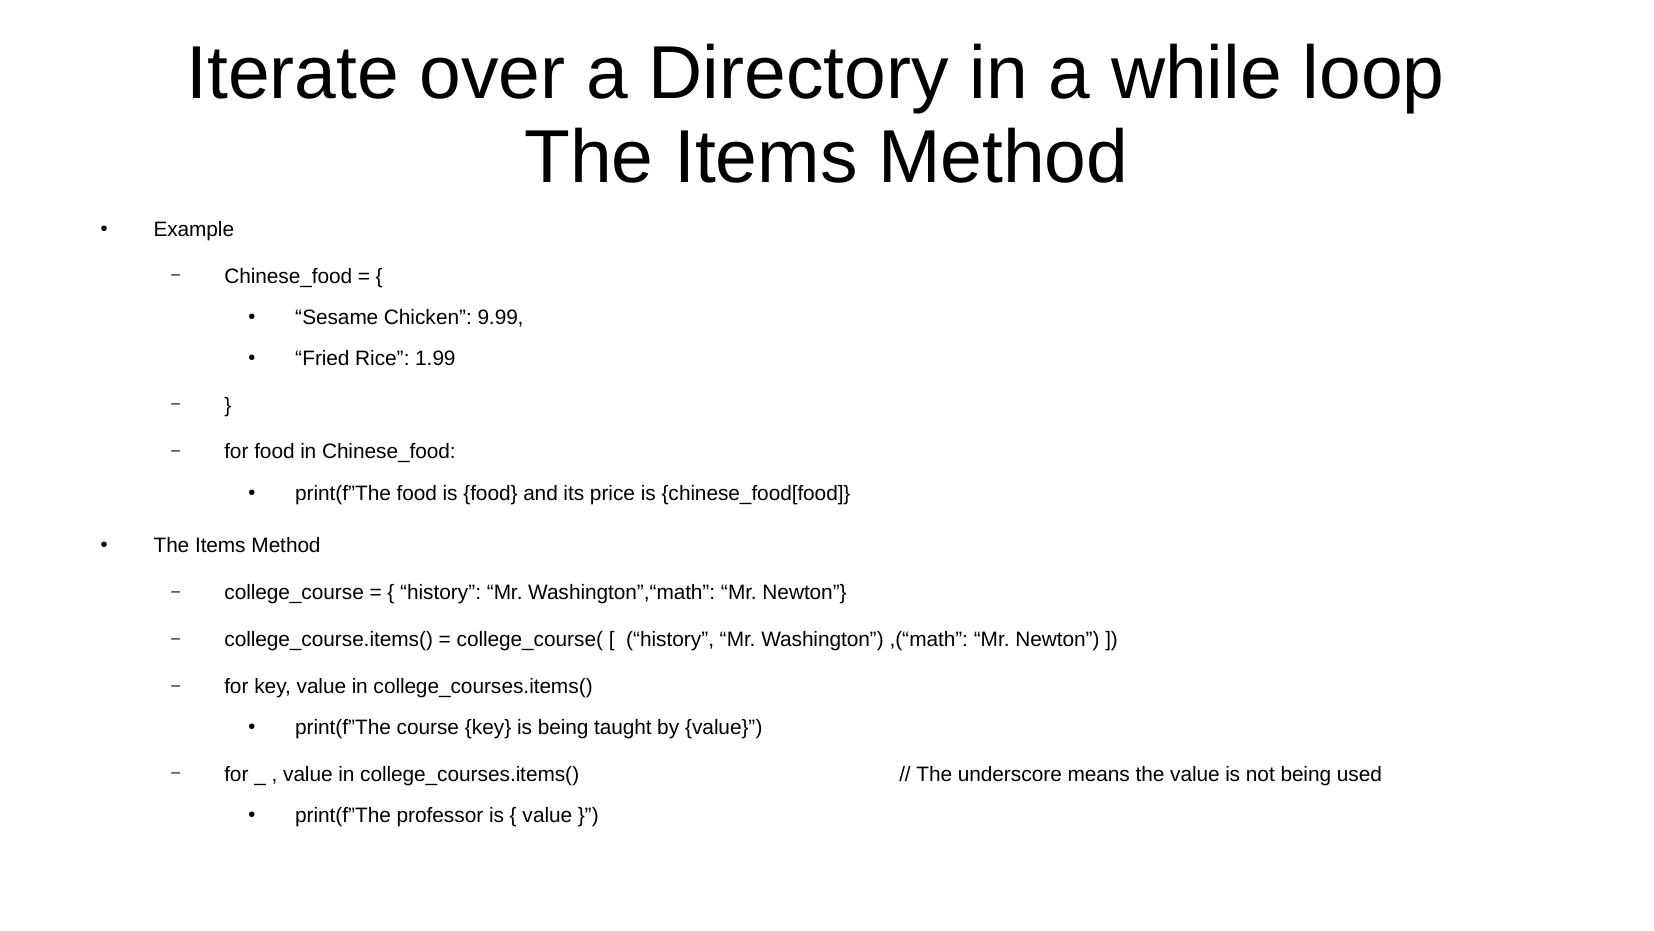

# Iterate over a Directory in a while loop The Items Method
Example
Chinese_food = {
“Sesame Chicken”: 9.99,
“Fried Rice”: 1.99
}
for food in Chinese_food:
print(f”The food is {food} and its price is {chinese_food[food]}
The Items Method
college_course = { “history”: “Mr. Washington”,“math”: “Mr. Newton”}
college_course.items() = college_course( [ (“history”, “Mr. Washington”) ,(“math”: “Mr. Newton”) ])
for key, value in college_courses.items()
print(f”The course {key} is being taught by {value}”)
for _ , value in college_courses.items()					// The underscore means the value is not being used
print(f”The professor is { value }”)